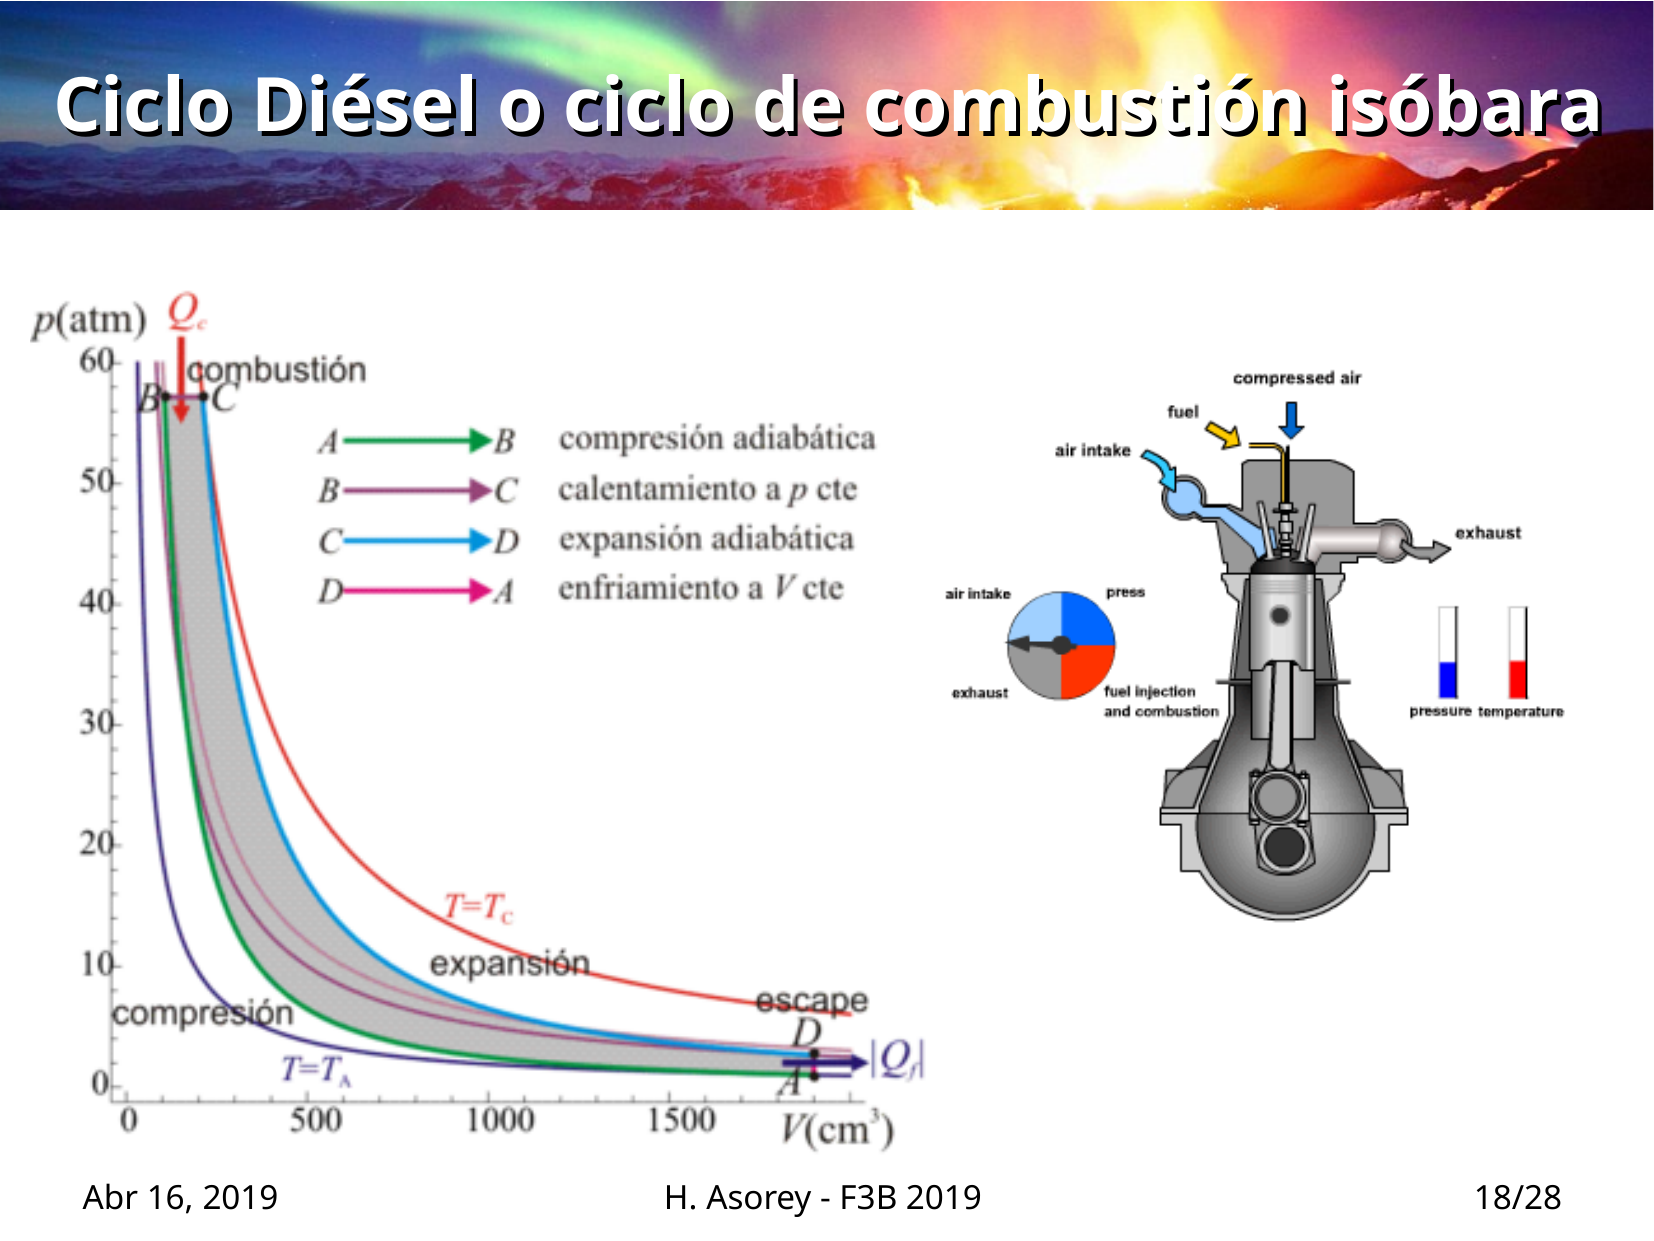

# Ciclo Diésel o ciclo de combustión isóbara
Abr 16, 2019
H. Asorey - F3B 2019
18